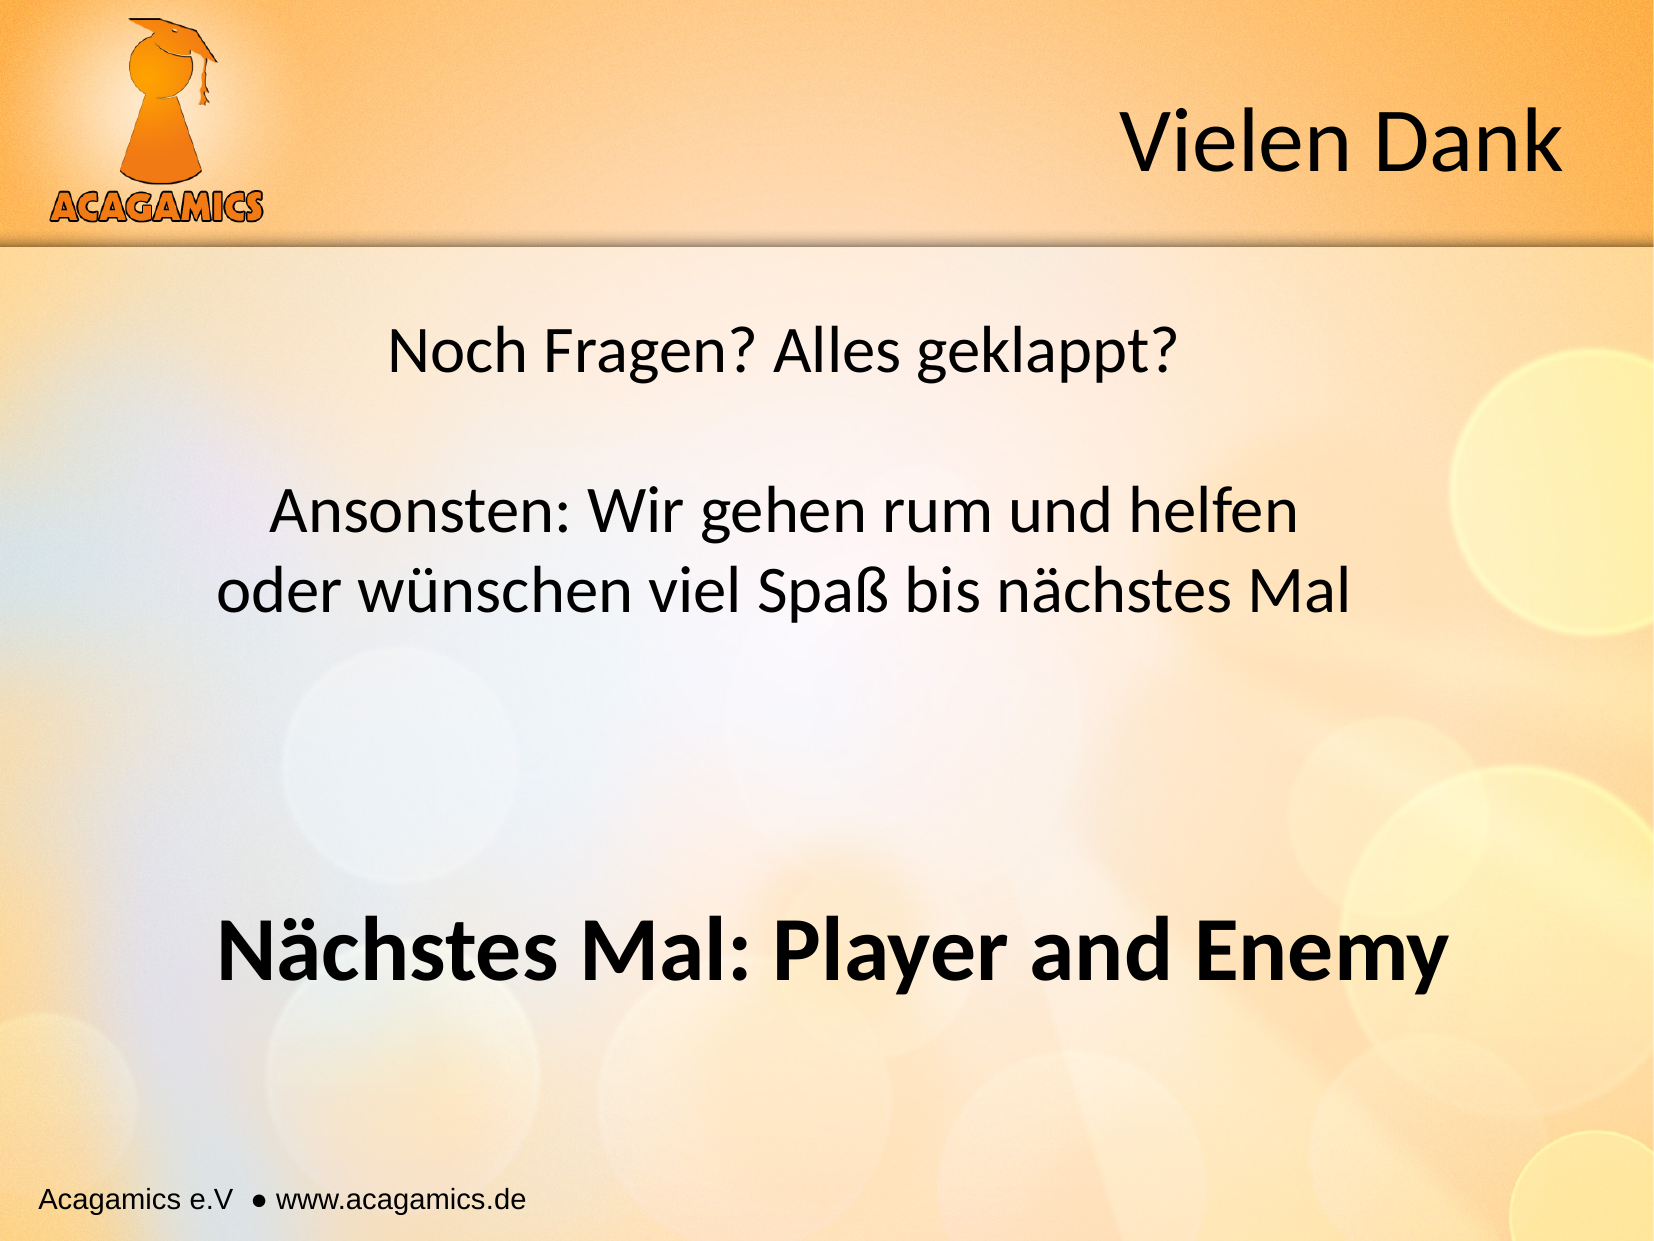

Vielen Dank
Noch Fragen? Alles geklappt?
Ansonsten: Wir gehen rum und helfen
oder wünschen viel Spaß bis nächstes Mal
Nächstes Mal: Player and Enemy